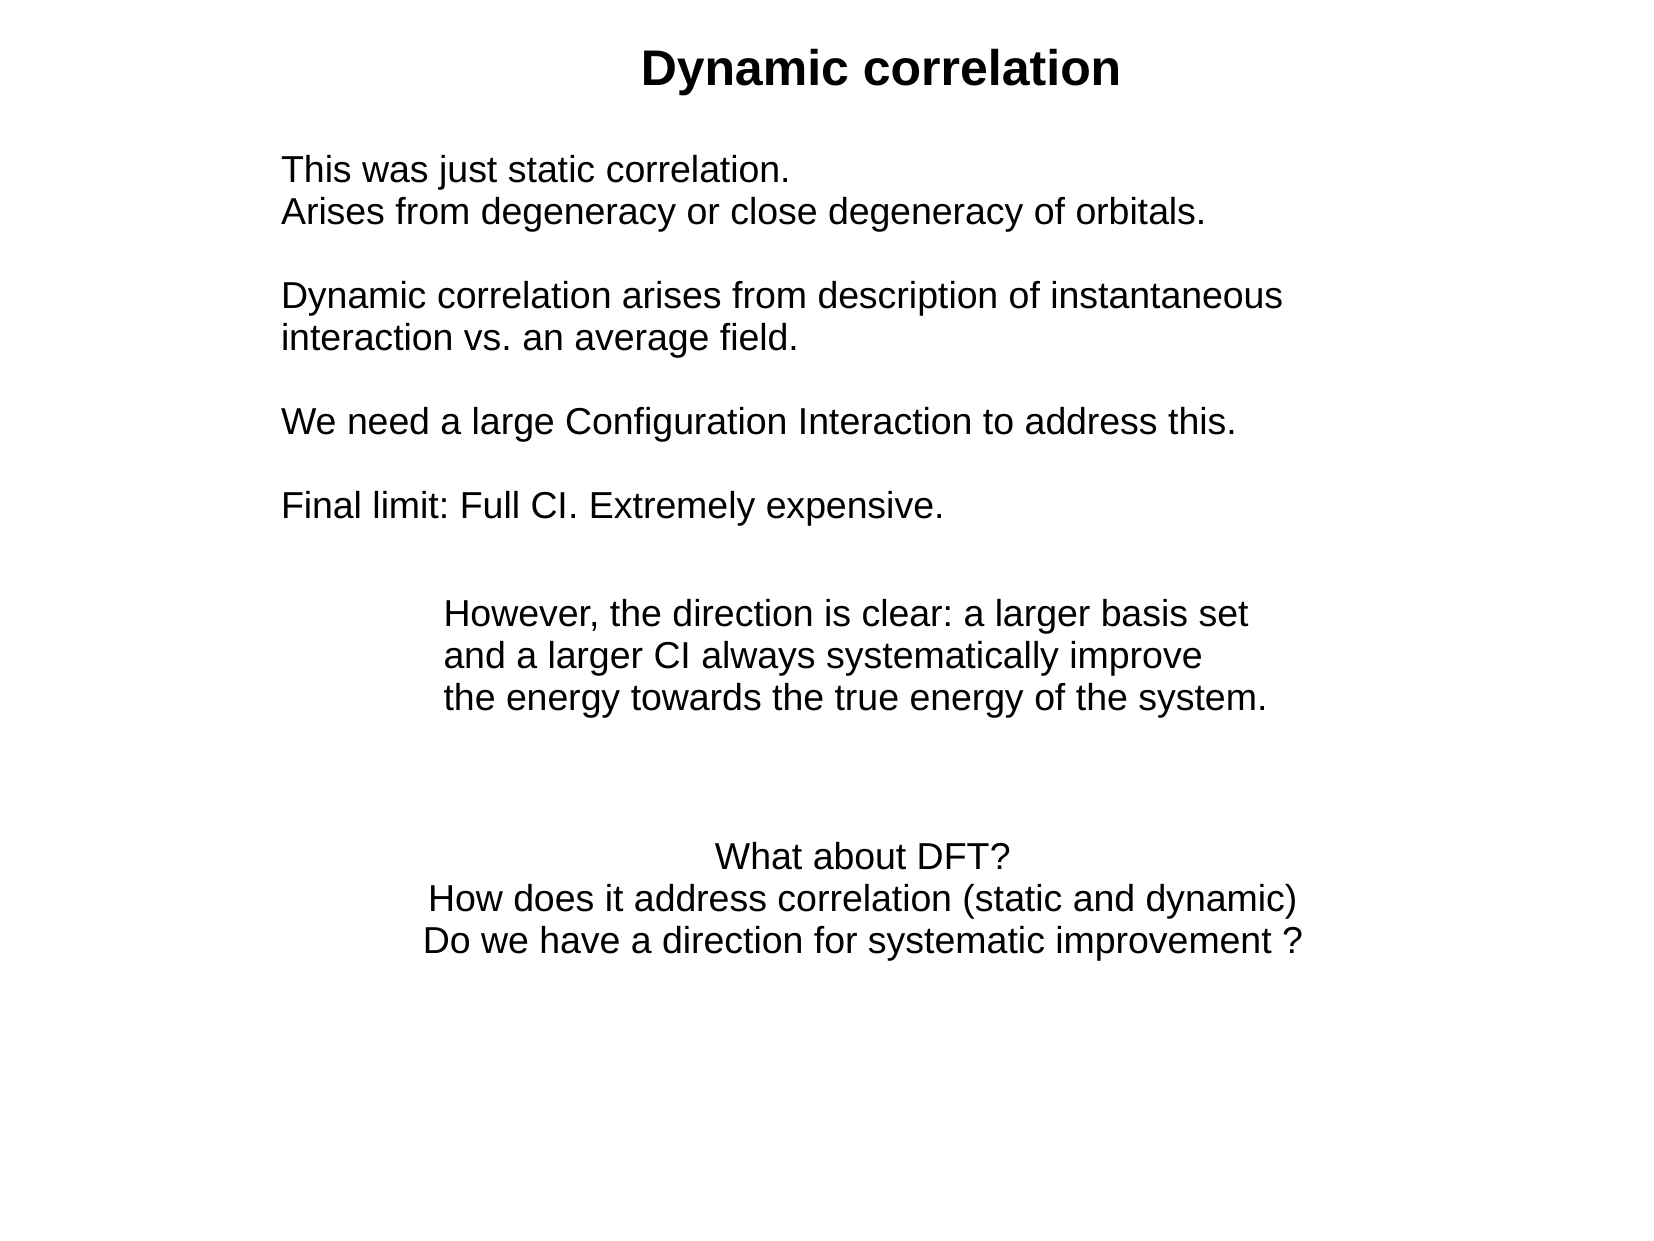

Dynamic correlation
This was just static correlation.
Arises from degeneracy or close degeneracy of orbitals.
Dynamic correlation arises from description of instantaneous
interaction vs. an average field.
We need a large Configuration Interaction to address this.
Final limit: Full CI. Extremely expensive.
However, the direction is clear: a larger basis set
and a larger CI always systematically improve
the energy towards the true energy of the system.
What about DFT?
How does it address correlation (static and dynamic)
Do we have a direction for systematic improvement ?